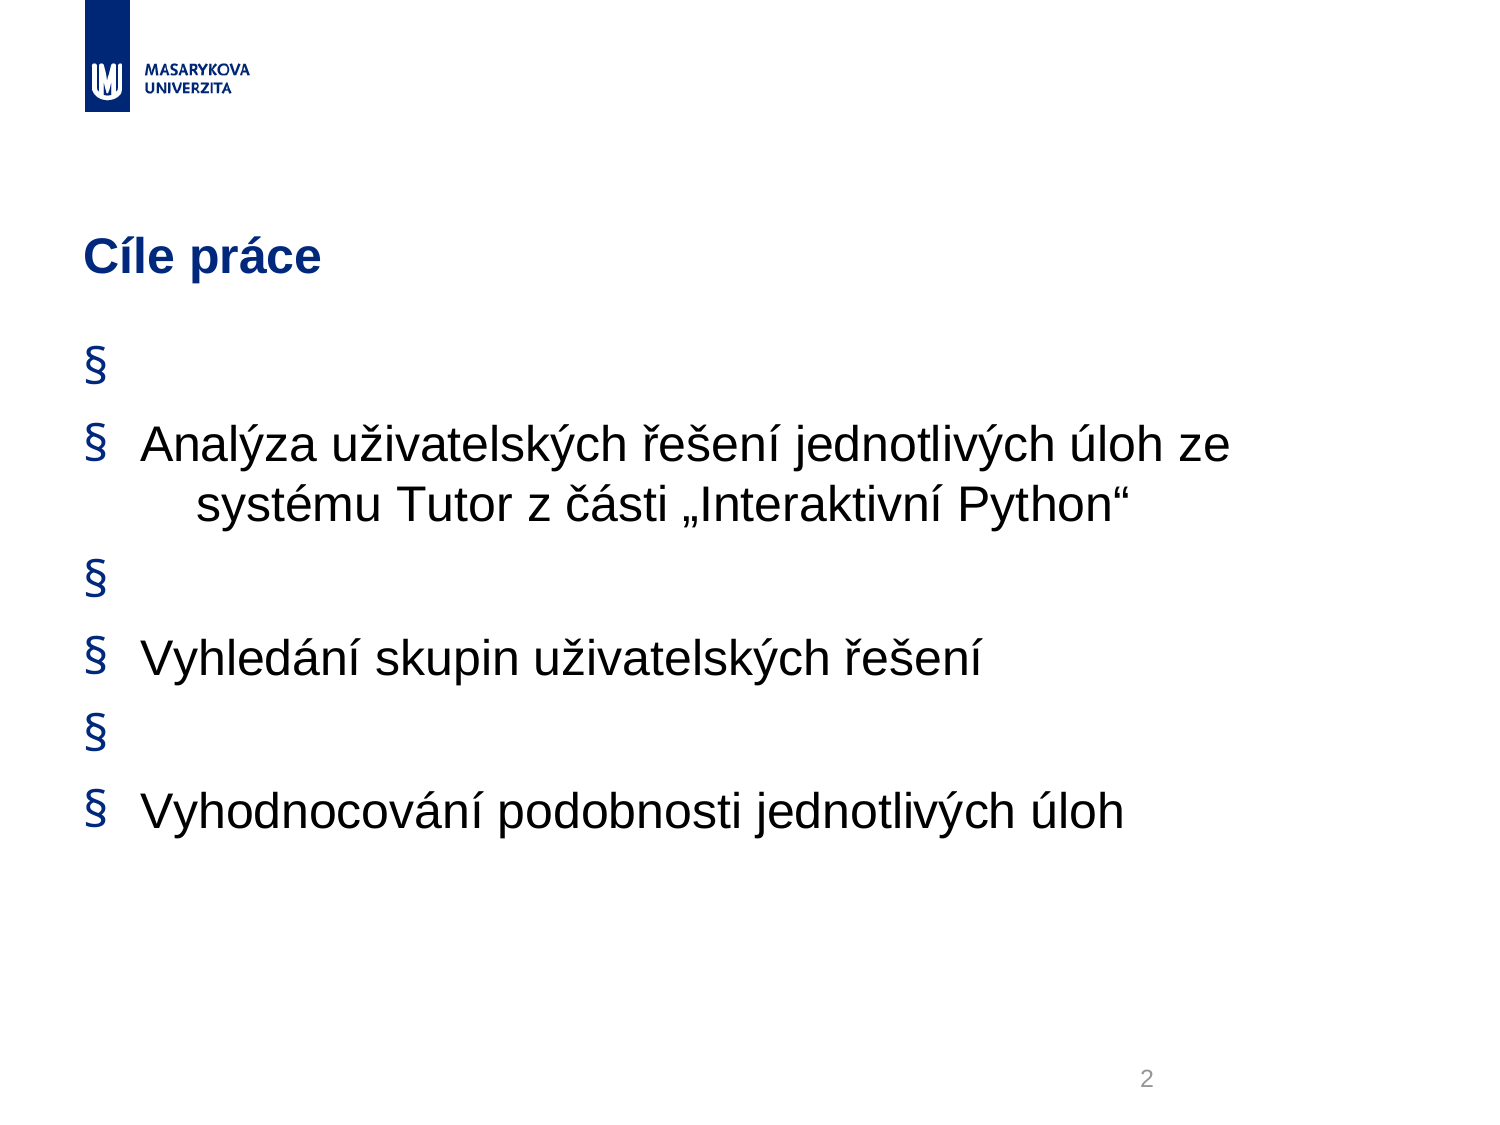

# Cíle práce
Analýza uživatelských řešení jednotlivých úloh ze systému Tutor z části „Interaktivní Python“
Vyhledání skupin uživatelských řešení
Vyhodnocování podobnosti jednotlivých úloh